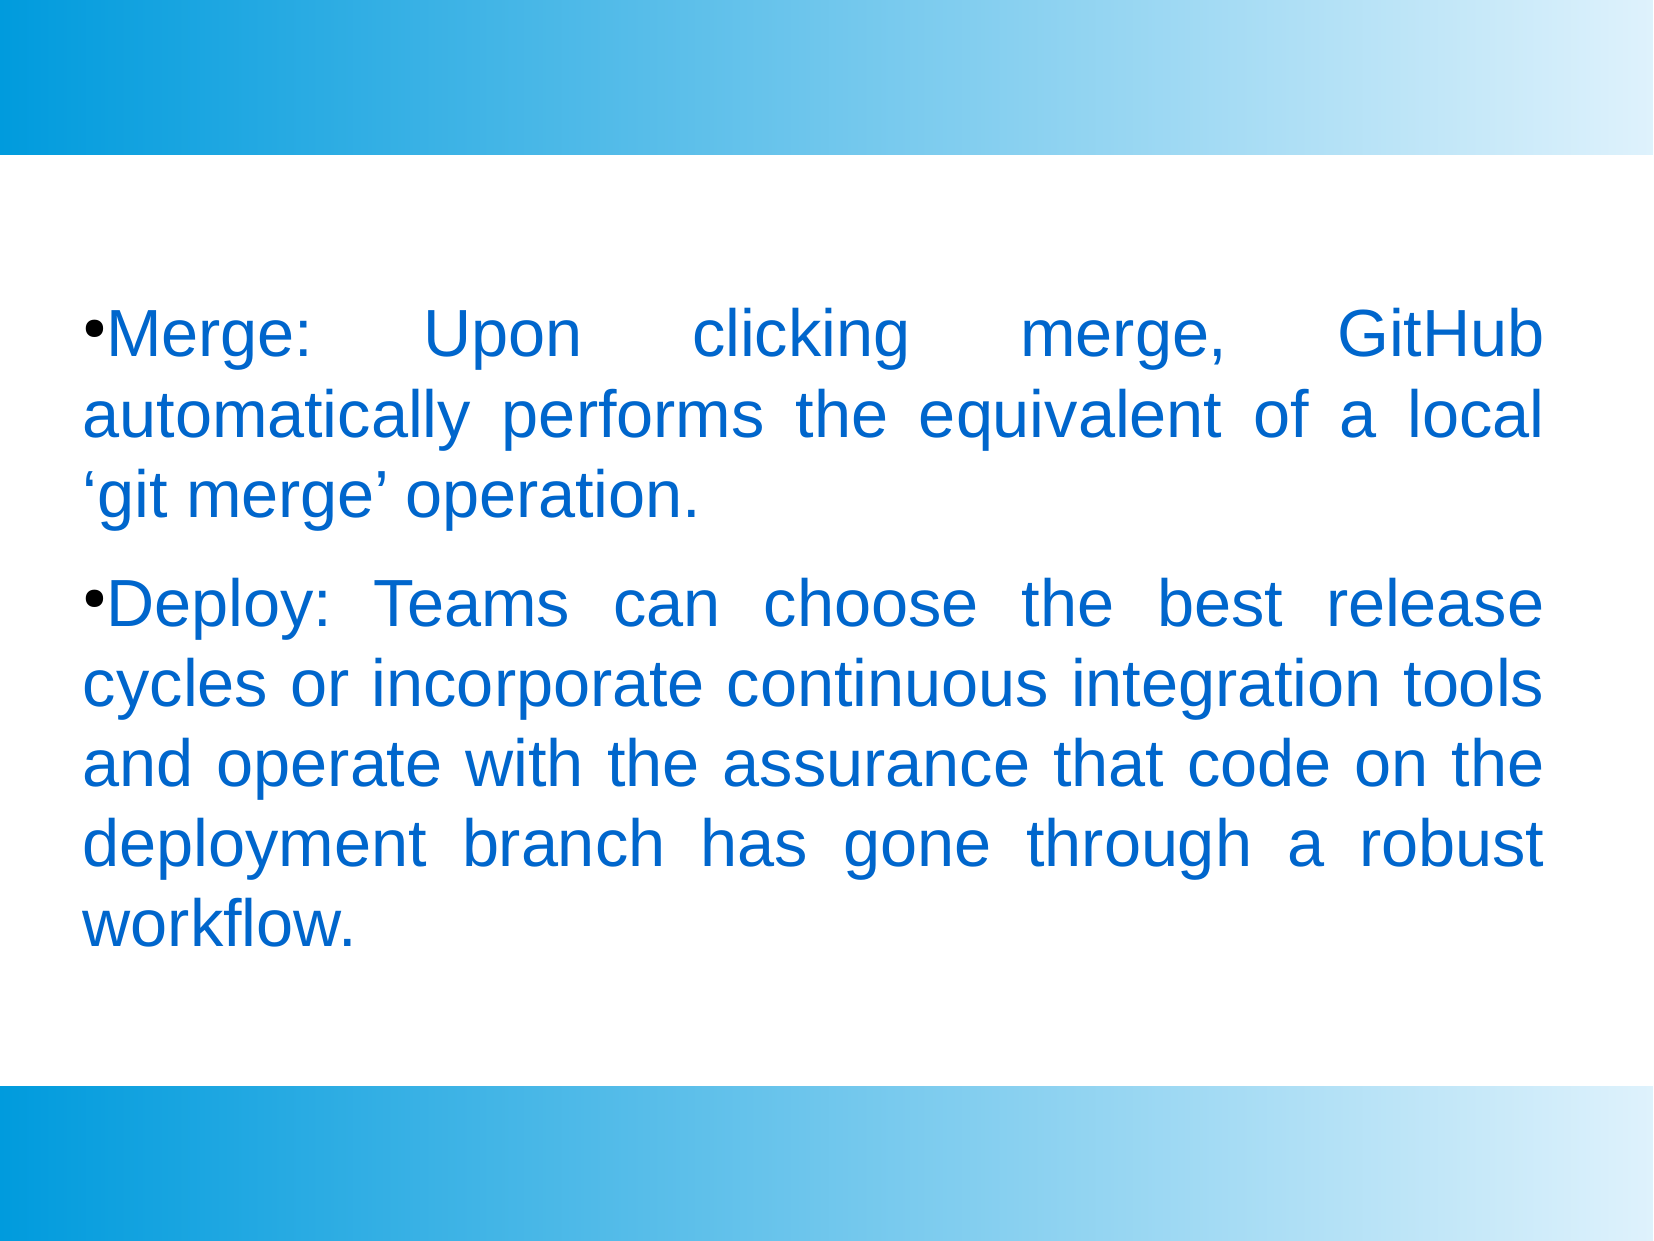

#
Merge: Upon clicking merge, GitHub automatically performs the equivalent of a local ‘git merge’ operation.
Deploy: Teams can choose the best release cycles or incorporate continuous integration tools and operate with the assurance that code on the deployment branch has gone through a robust workflow.